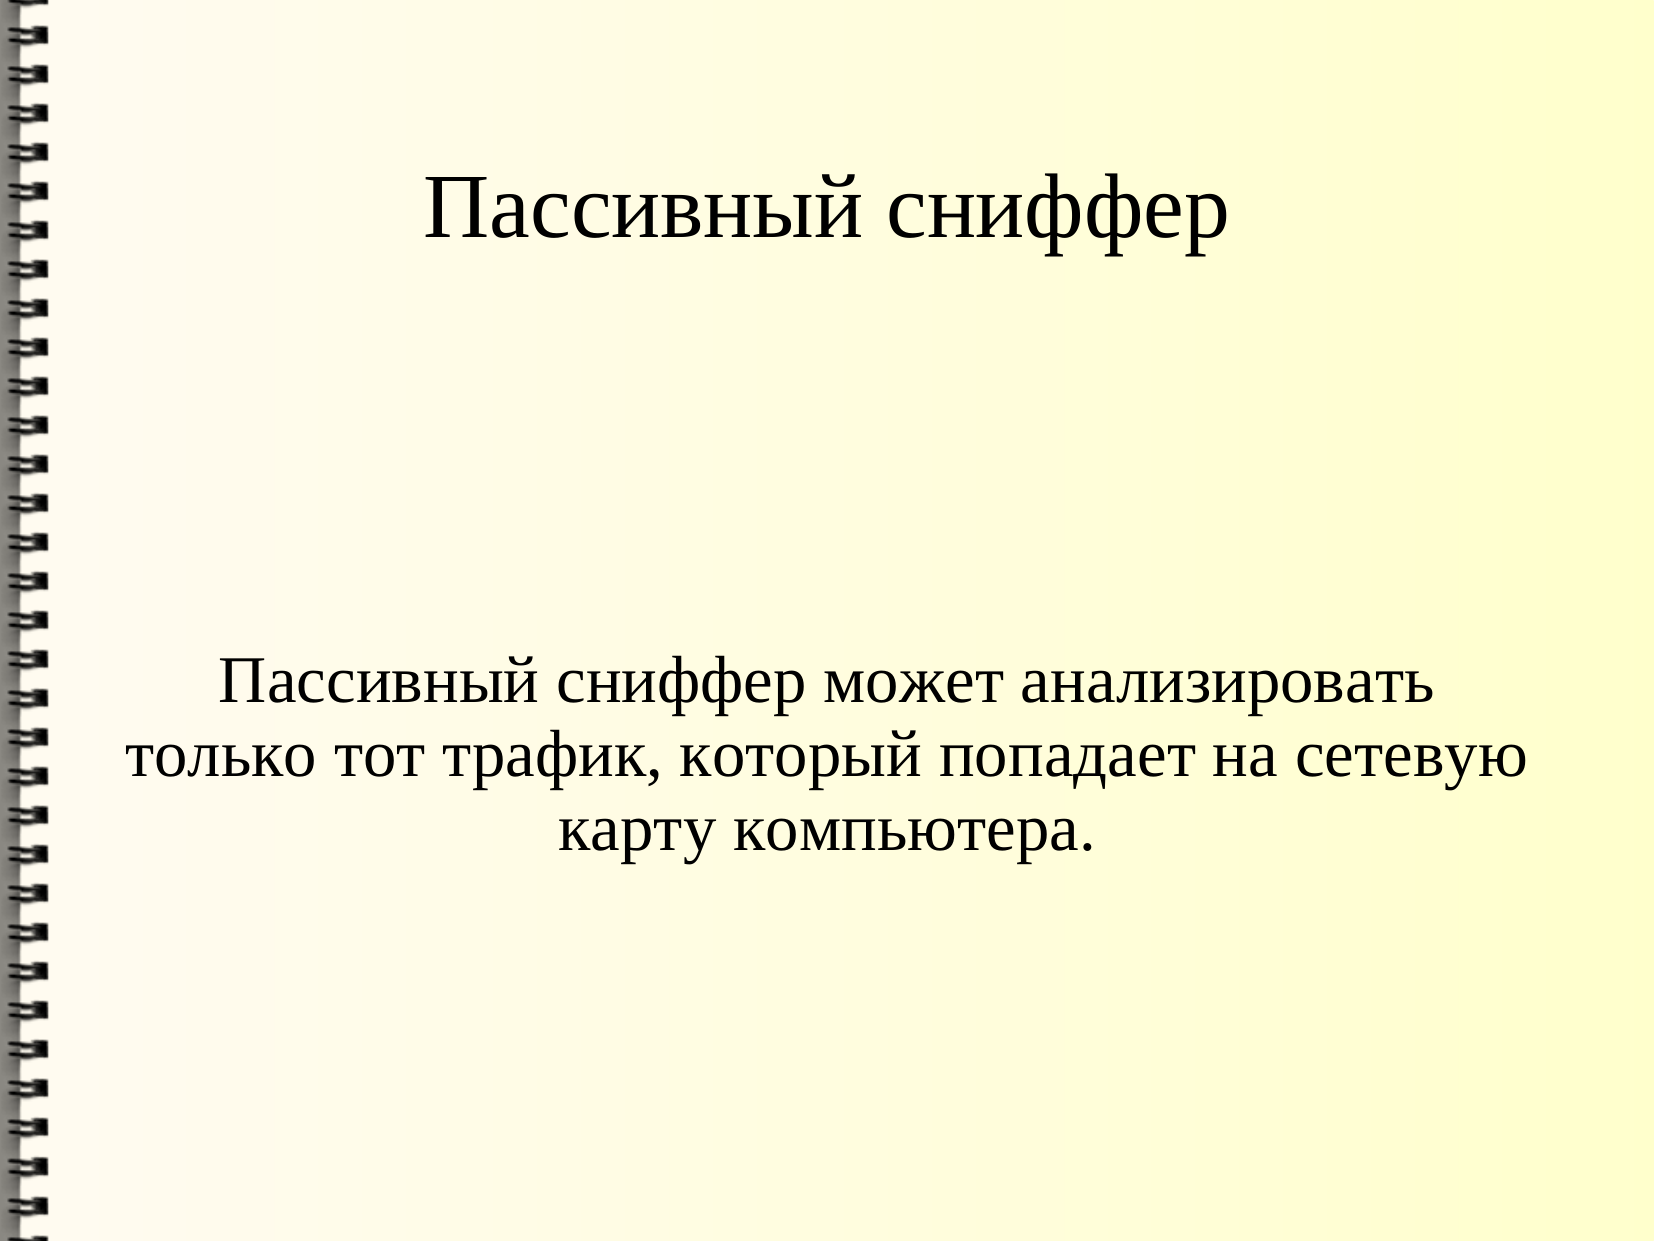

# Пассивный сниффер
Пассивный сниффер может анализировать только тот трафик, который попадает на сетевую карту компьютера.